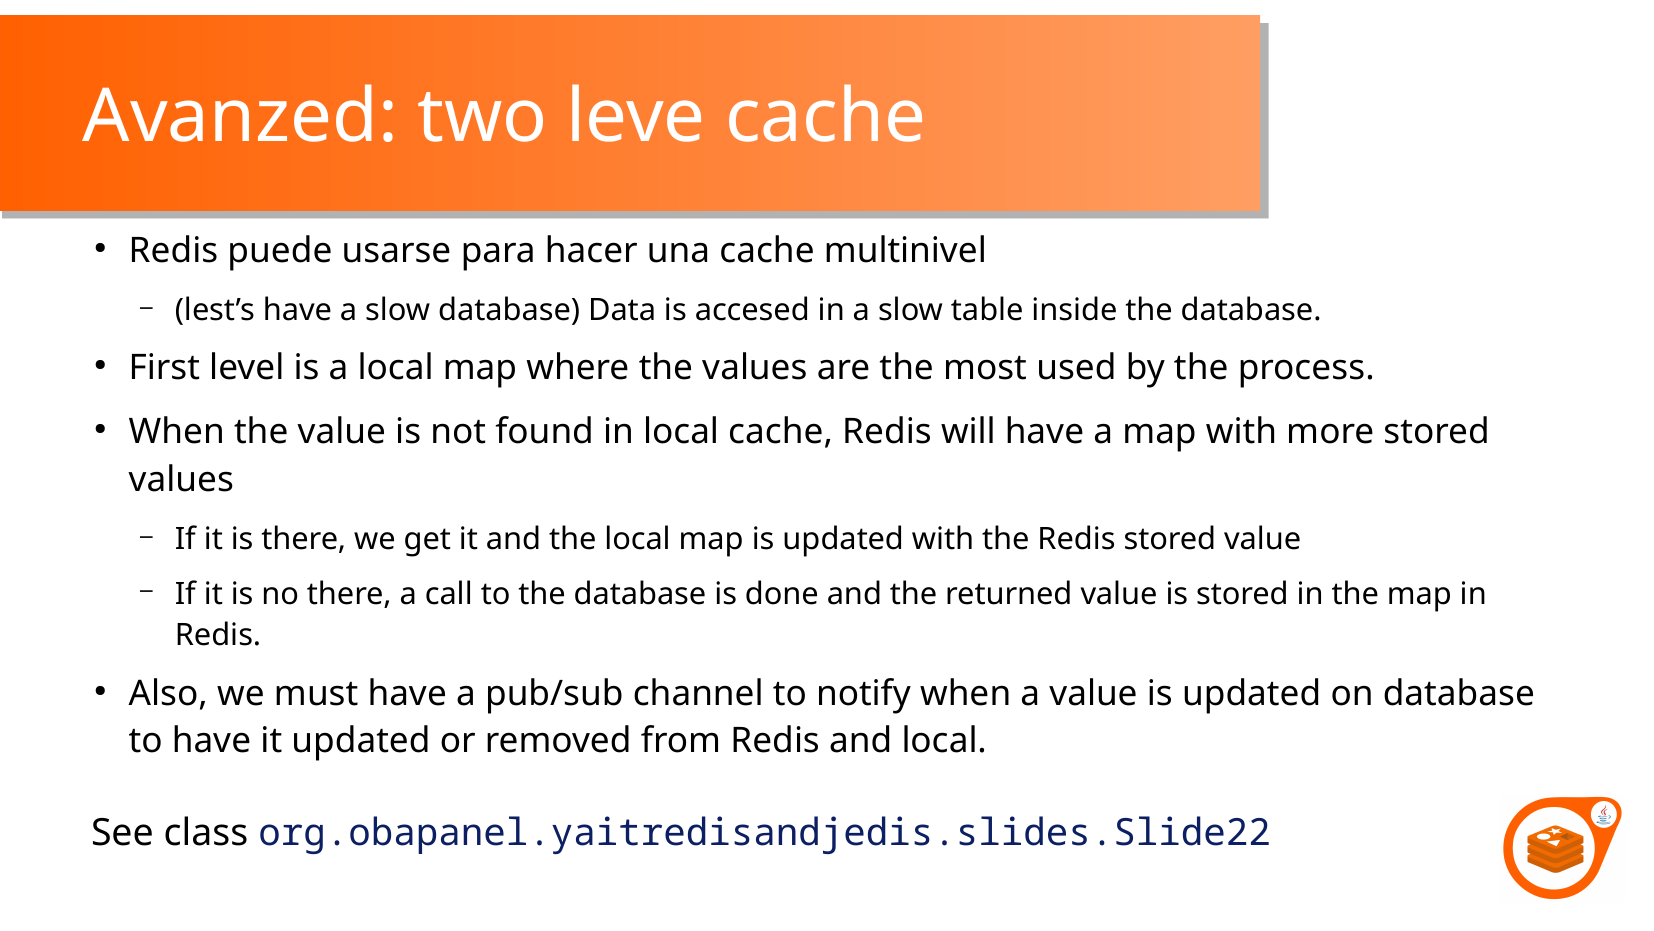

# Avanzed: two leve cache
Redis puede usarse para hacer una cache multinivel
(lest’s have a slow database) Data is accesed in a slow table inside the database.
First level is a local map where the values are the most used by the process.
When the value is not found in local cache, Redis will have a map with more stored values
If it is there, we get it and the local map is updated with the Redis stored value
If it is no there, a call to the database is done and the returned value is stored in the map in Redis.
Also, we must have a pub/sub channel to notify when a value is updated on database to have it updated or removed from Redis and local.
See class org.obapanel.yaitredisandjedis.slides.Slide22